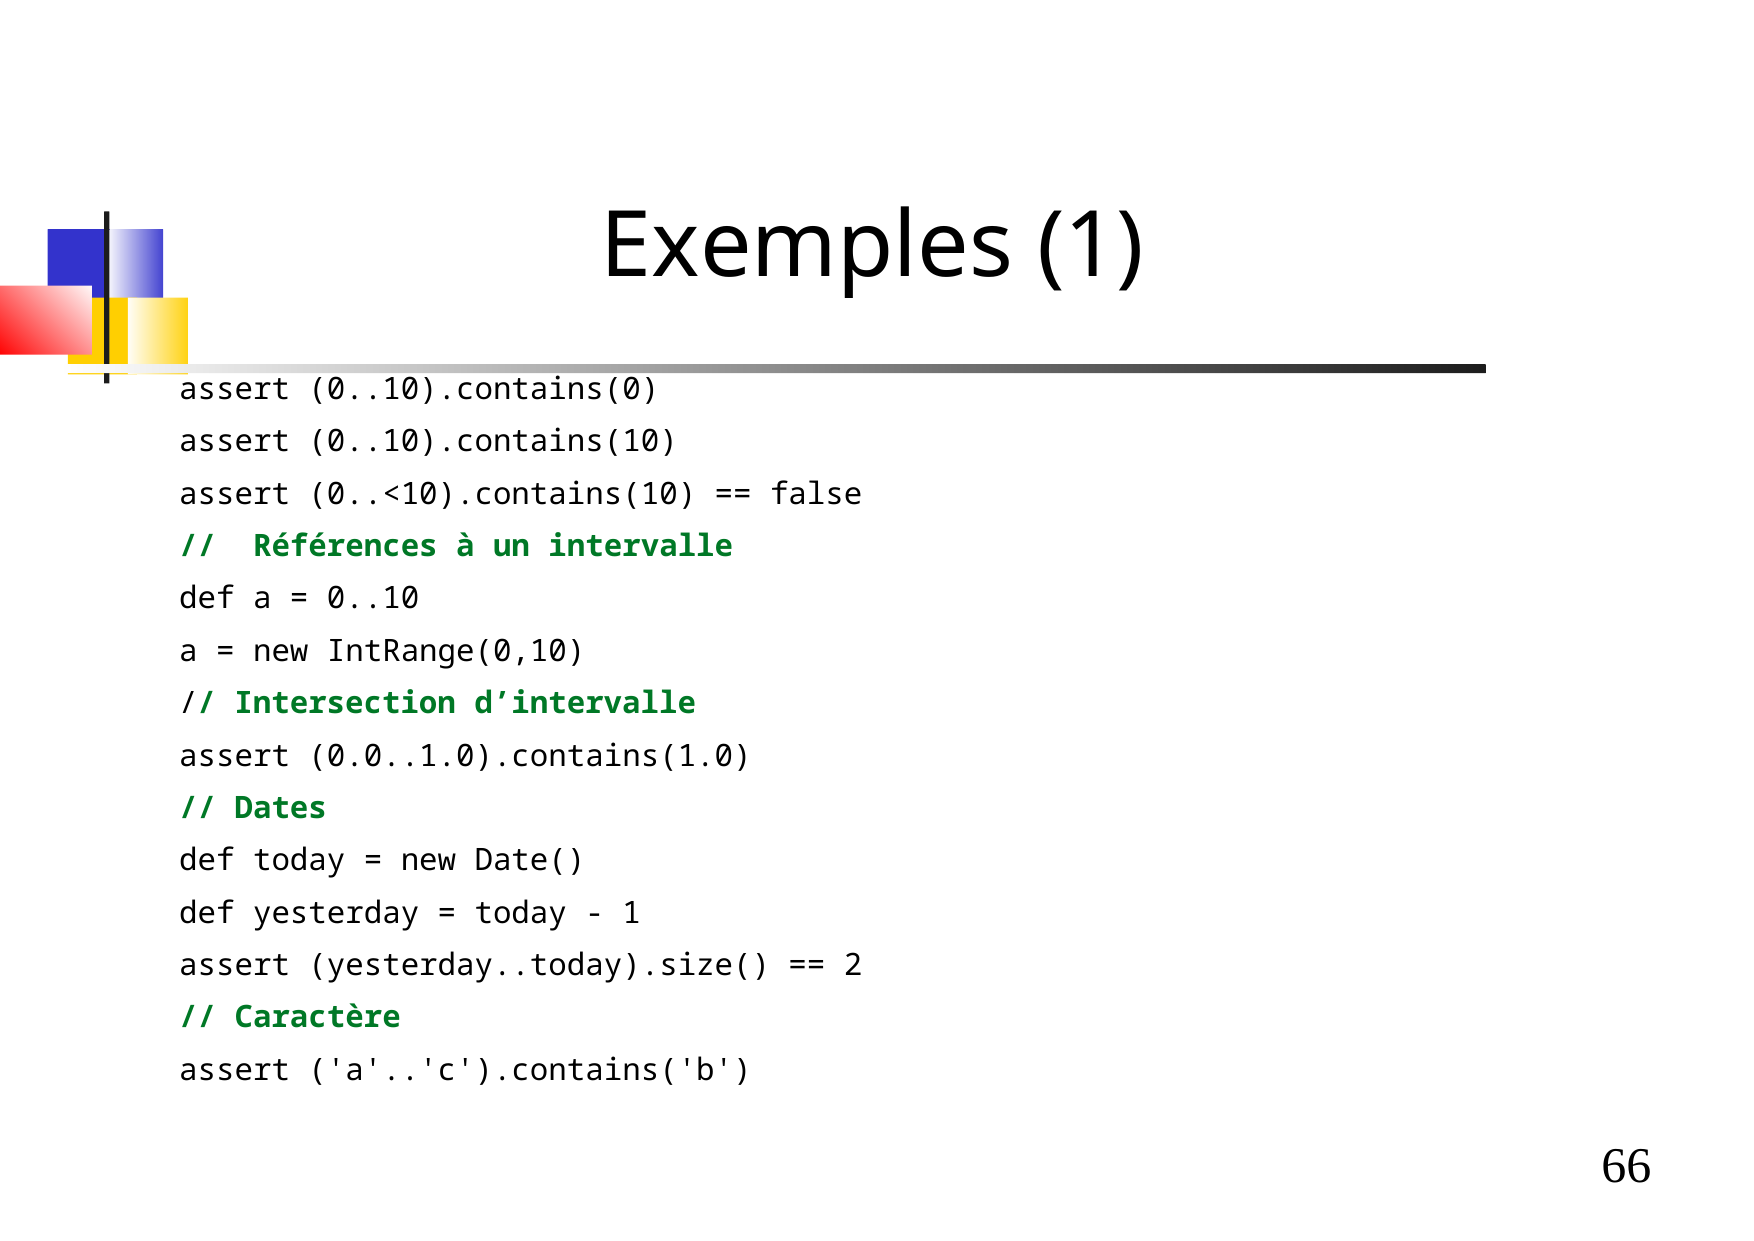

# Exemples (1)
assert (0..10).contains(0)
assert (0..10).contains(10)
assert (0..<10).contains(10) == false
// Références à un intervalle
def a = 0..10
a = new IntRange(0,10)
// Intersection d’intervalle
assert (0.0..1.0).contains(1.0)
// Dates
def today = new Date()
def yesterday = today - 1
assert (yesterday..today).size() == 2
// Caractère
assert ('a'..'c').contains('b')